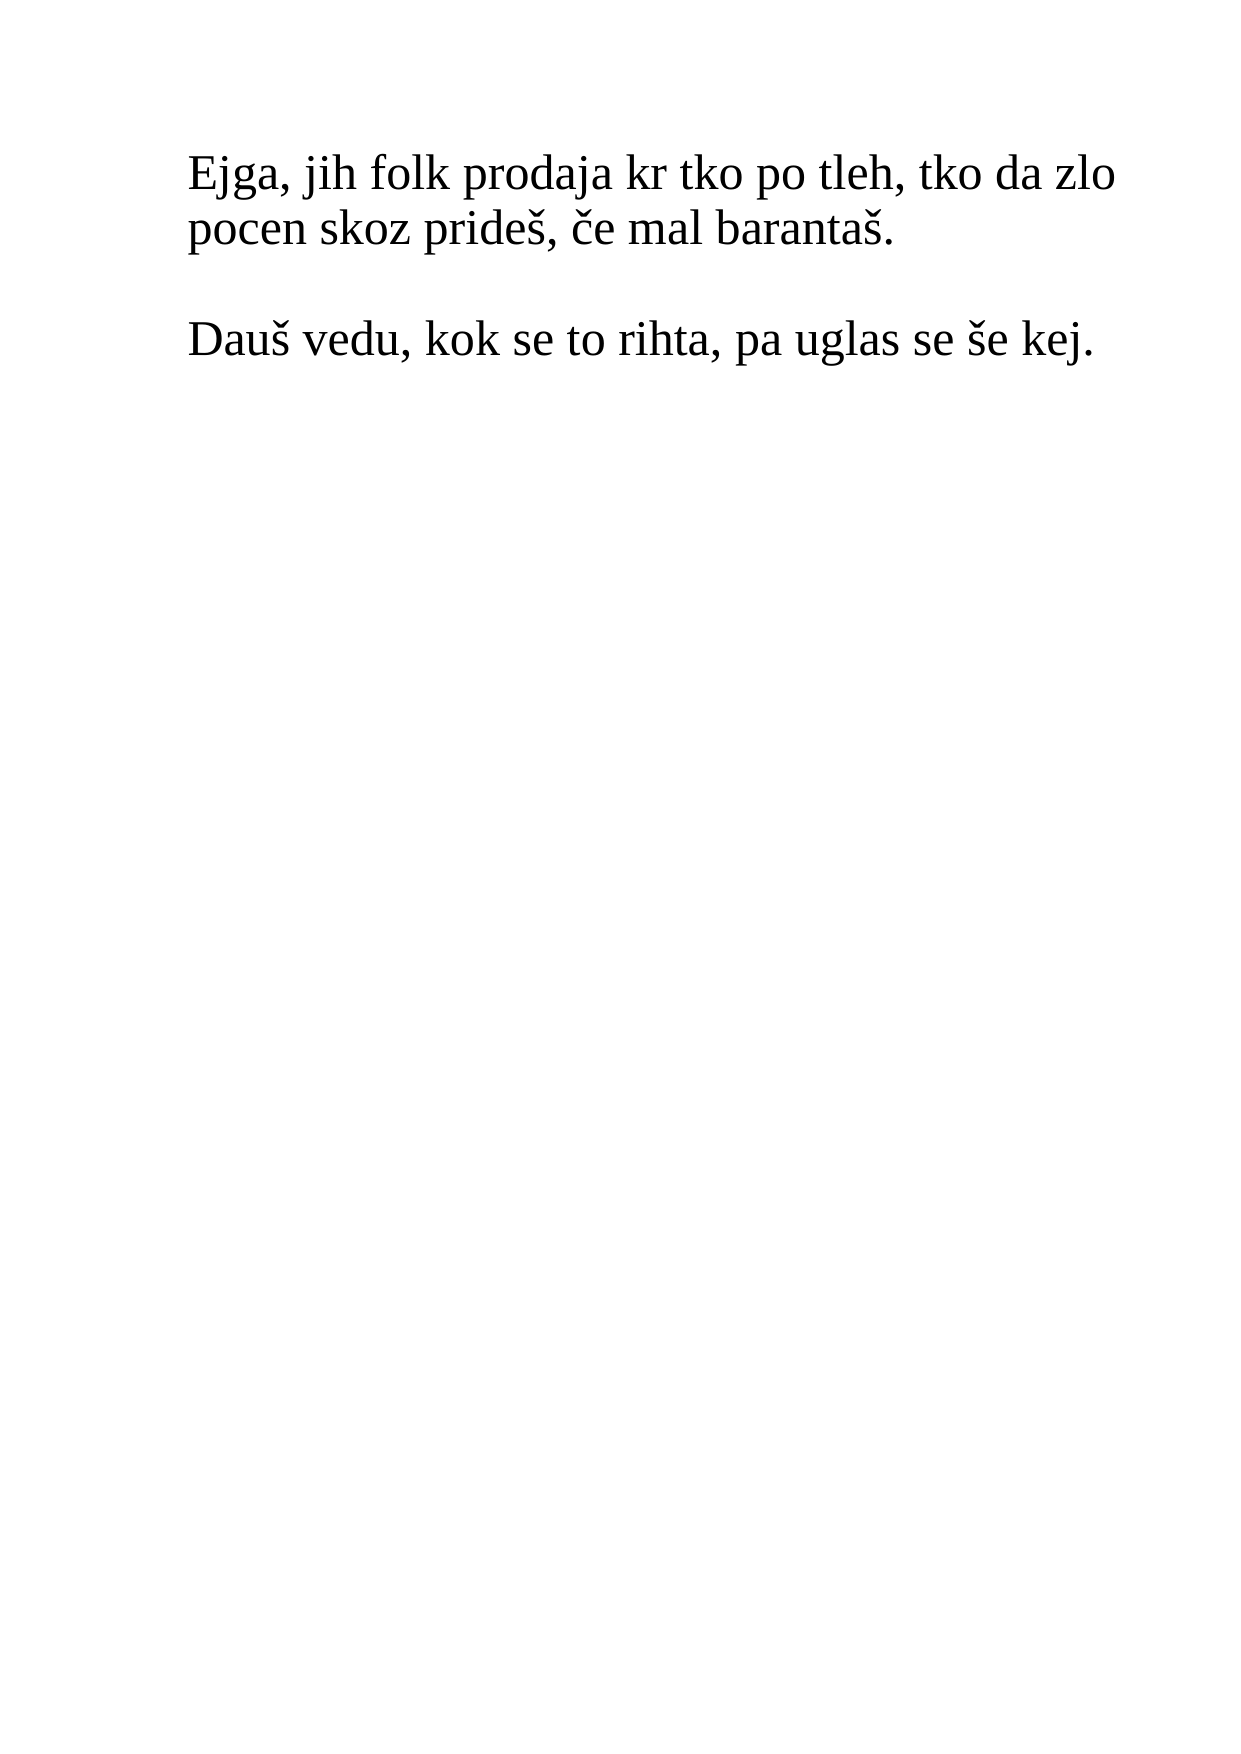

Ejga, jih folk prodaja kr tko po tleh, tko da zlo pocen skoz prideš, če mal barantaš.
Dauš vedu, kok se to rihta, pa uglas se še kej.